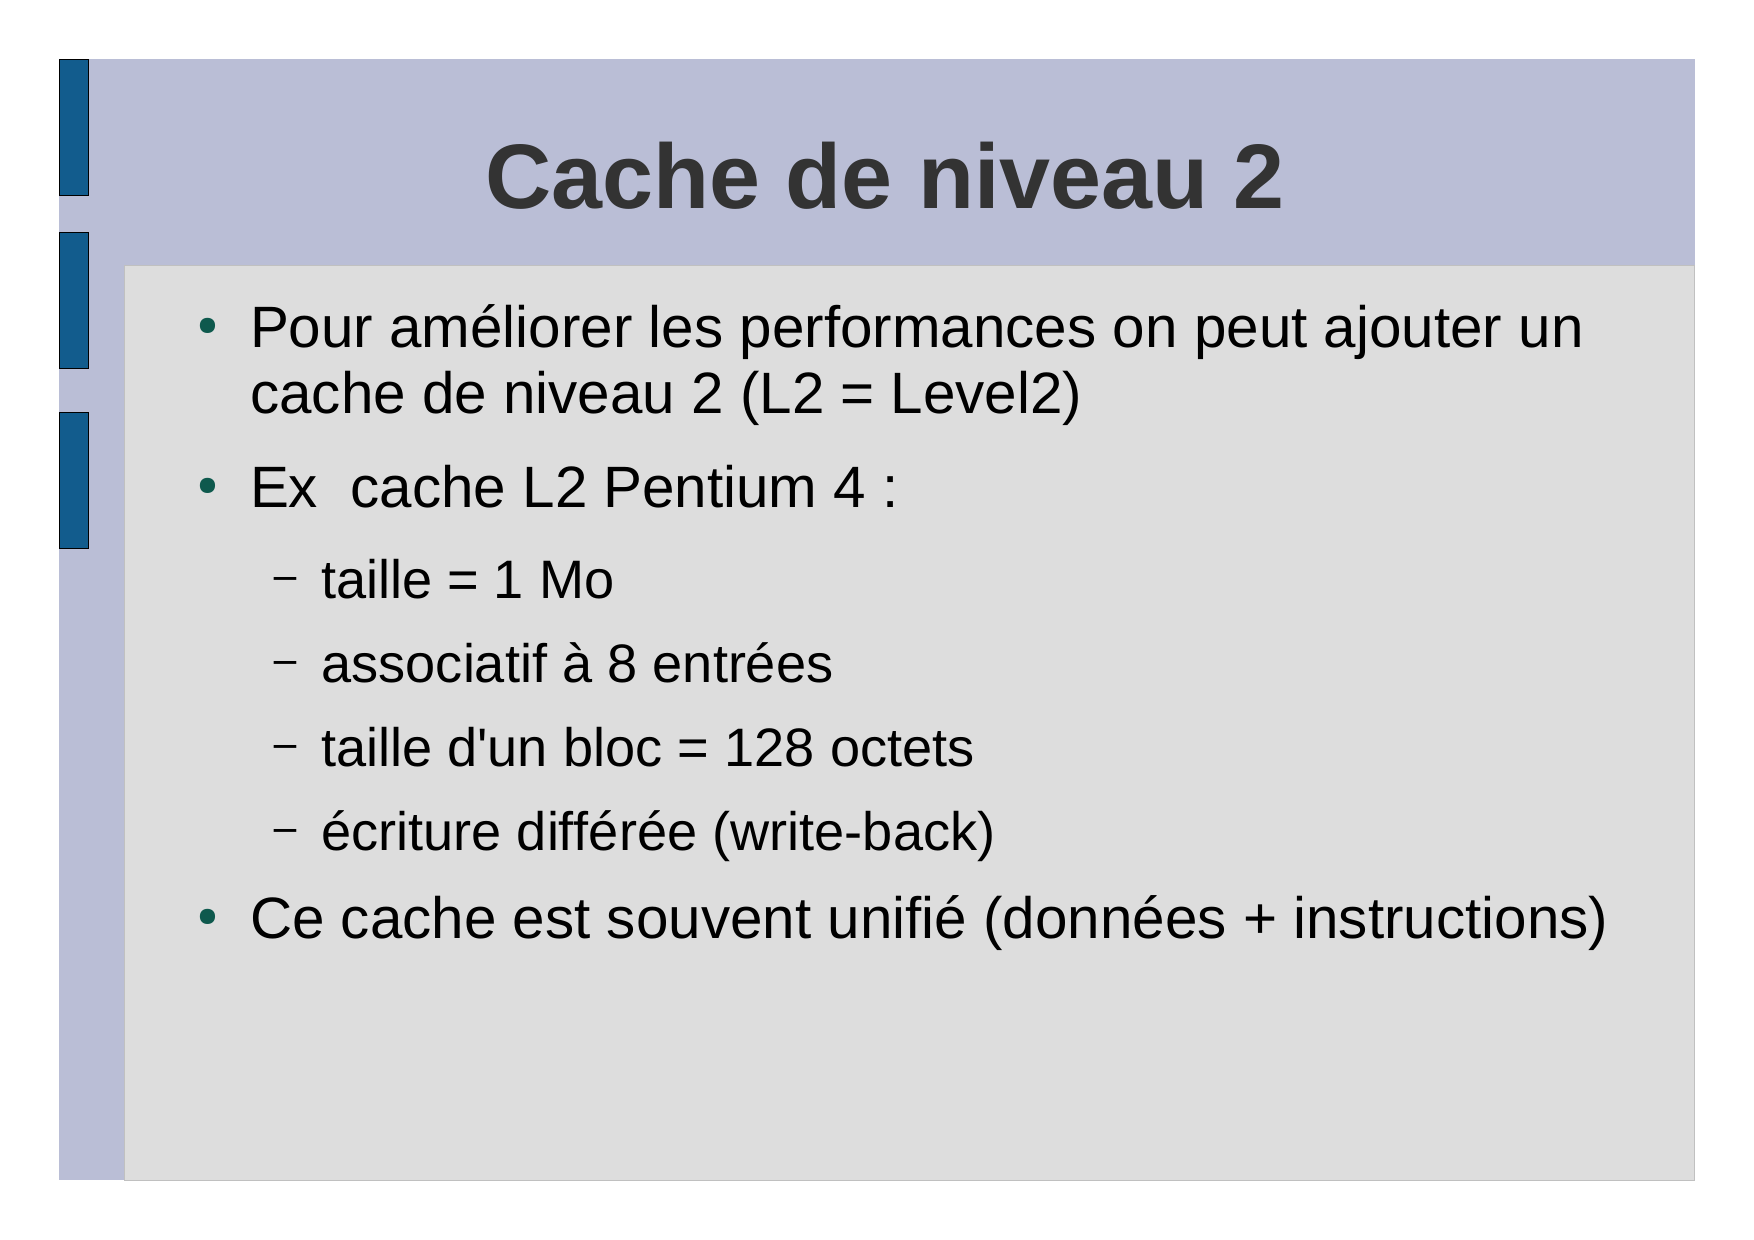

# Cache de niveau 2
Pour améliorer les performances on peut ajouter un cache de niveau 2 (L2 = Level2)
Ex cache L2 Pentium 4 :
taille = 1 Mo
associatif à 8 entrées
taille d'un bloc = 128 octets
écriture différée (write-back)
Ce cache est souvent unifié (données + instructions)